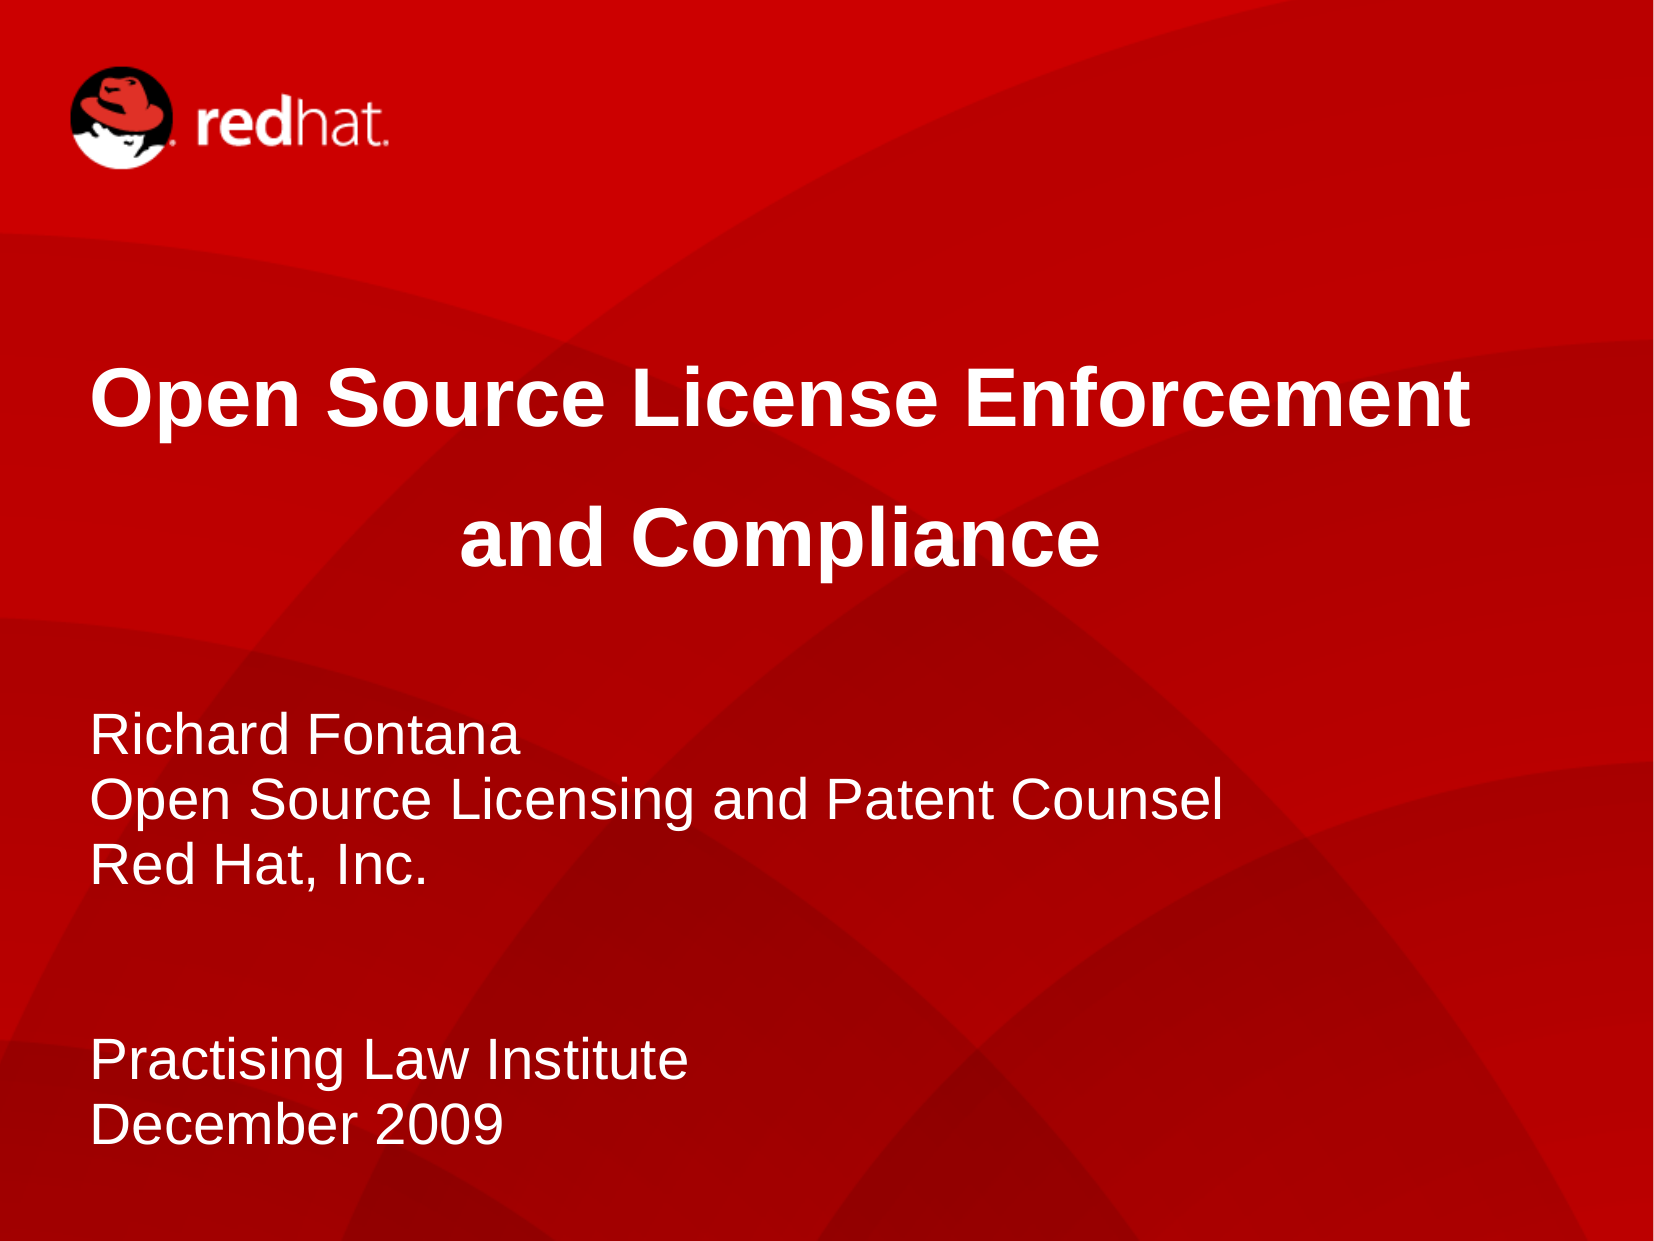

Open Source License Enforcement and Compliance
Richard Fontana
Open Source Licensing and Patent Counsel
Red Hat, Inc.
Practising Law Institute
December 2009